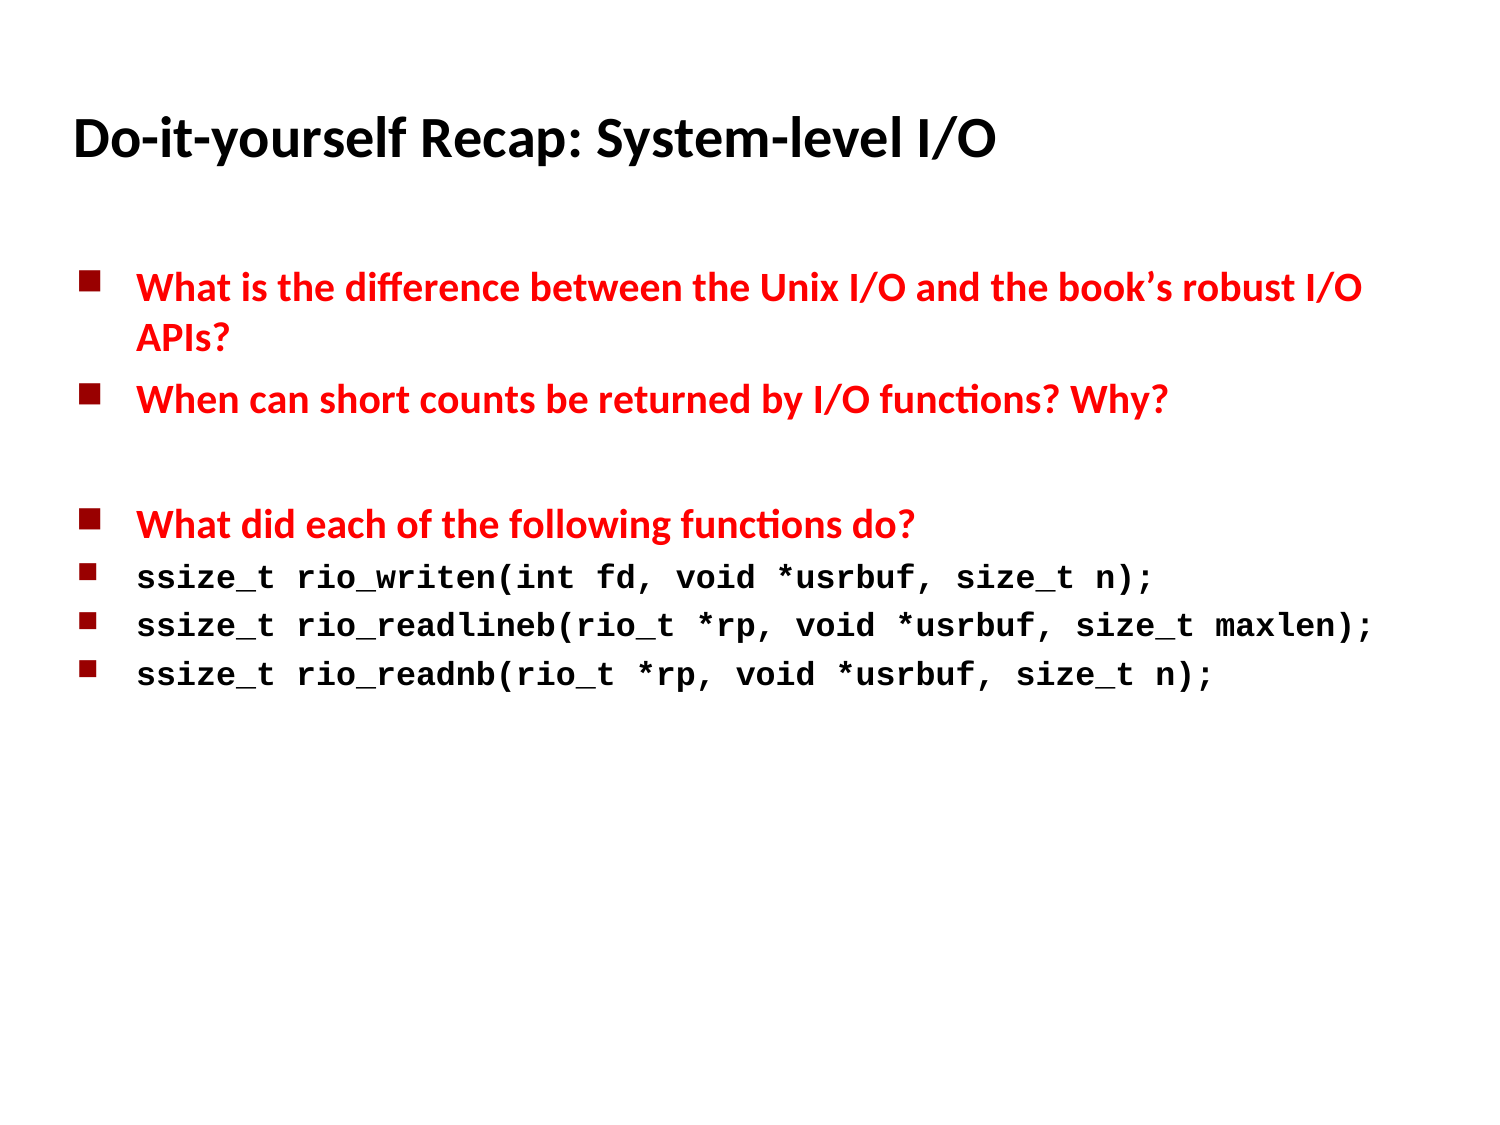

# Do-it-yourself Recap: System-level I/O
What is the difference between the Unix I/O and the book’s robust I/O APIs?
When can short counts be returned by I/O functions? Why?
What did each of the following functions do?
ssize_t rio_writen(int fd, void *usrbuf, size_t n);
ssize_t rio_readlineb(rio_t *rp, void *usrbuf, size_t maxlen);
ssize_t rio_readnb(rio_t *rp, void *usrbuf, size_t n);